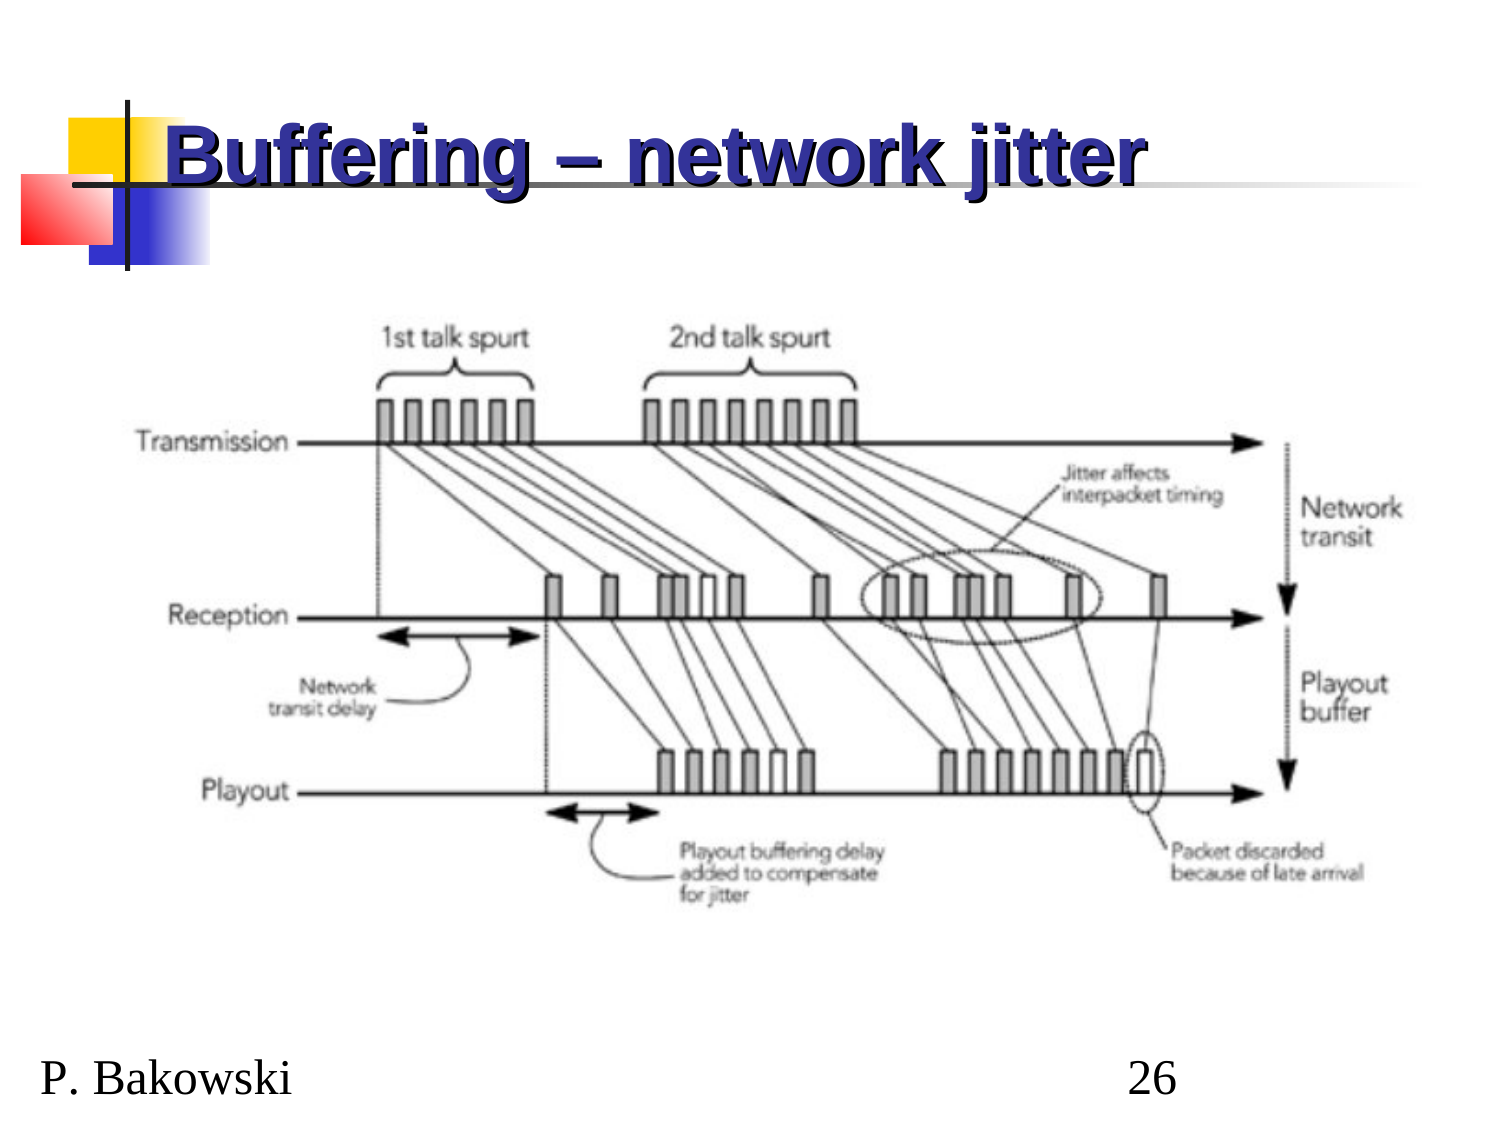

# Buffering – network jitter
P.Bakowski
26